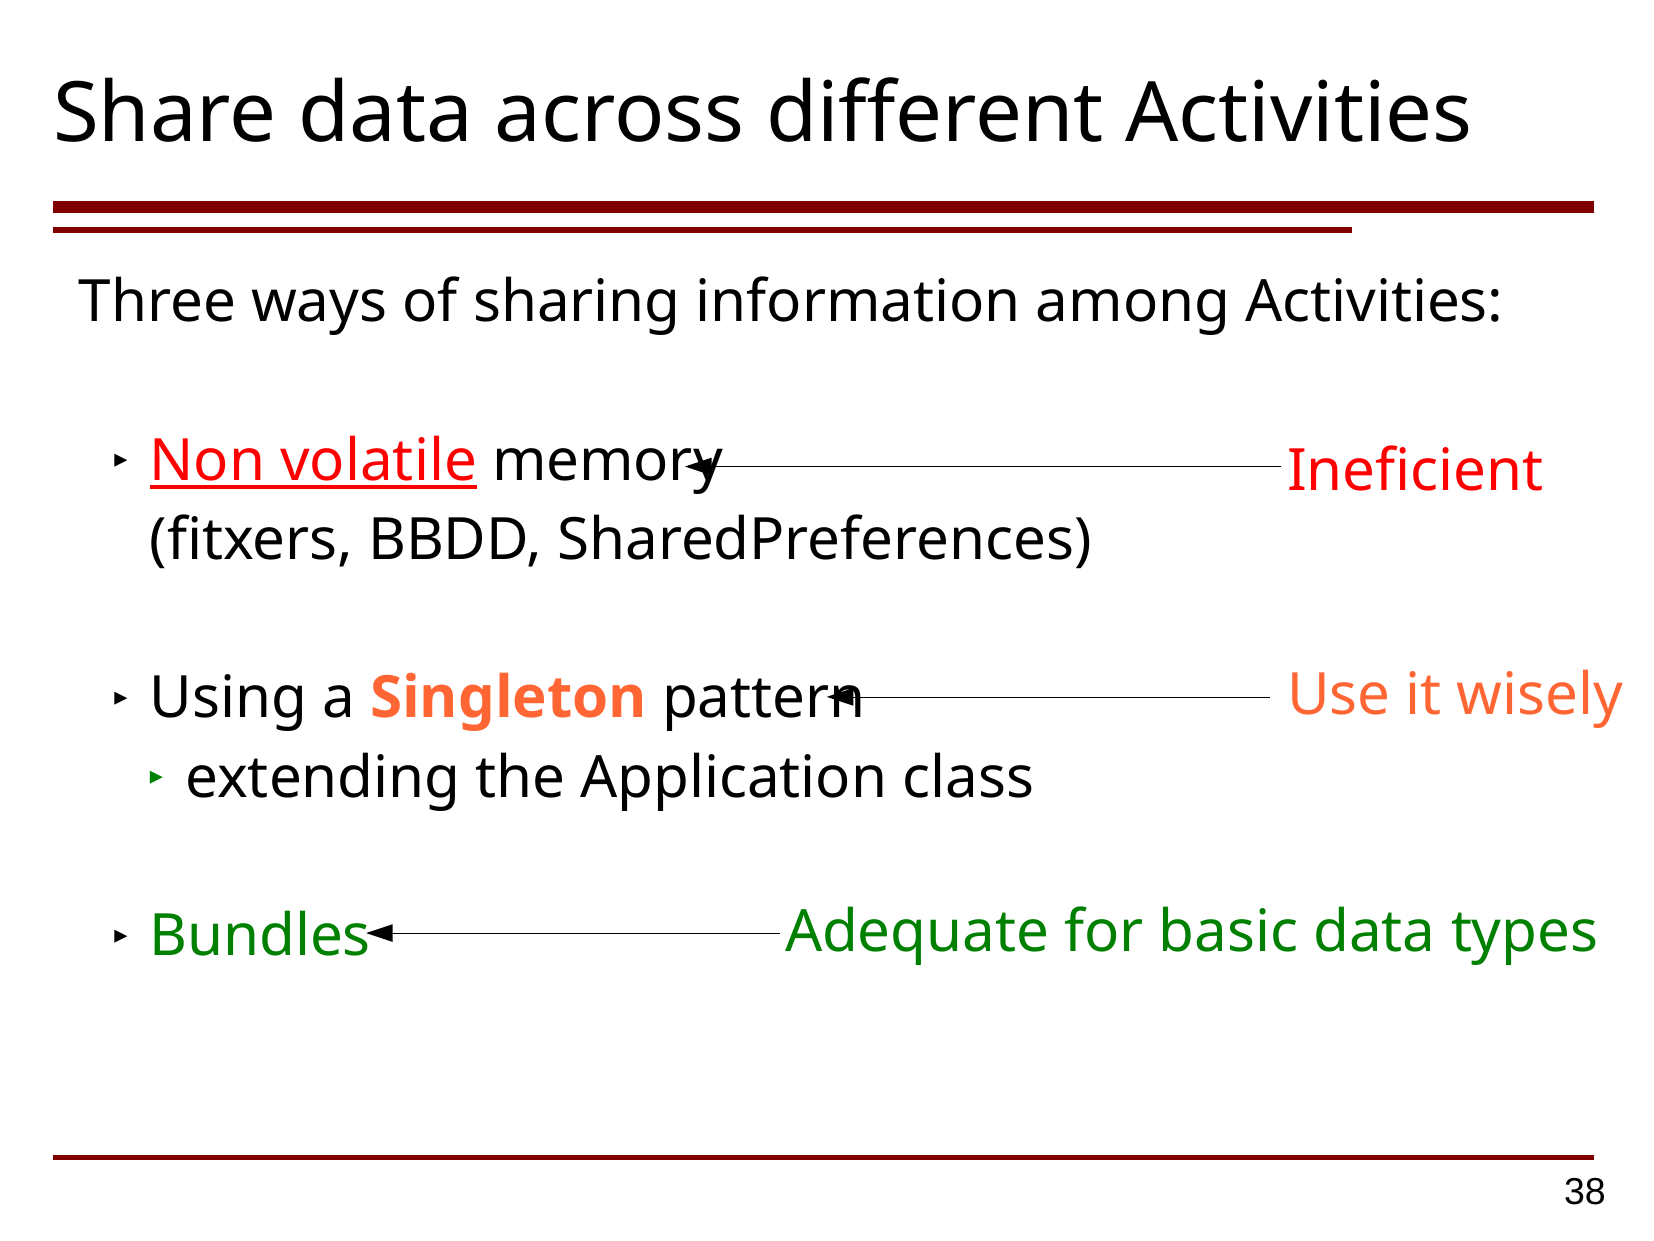

# Share data across different Activities
Three ways of sharing information among Activities:
Non volatile memory
(fitxers, BBDD, SharedPreferences)
Using a Singleton pattern
extending the Application class
Bundles
Ineficient
Use it wisely
Adequate for basic data types